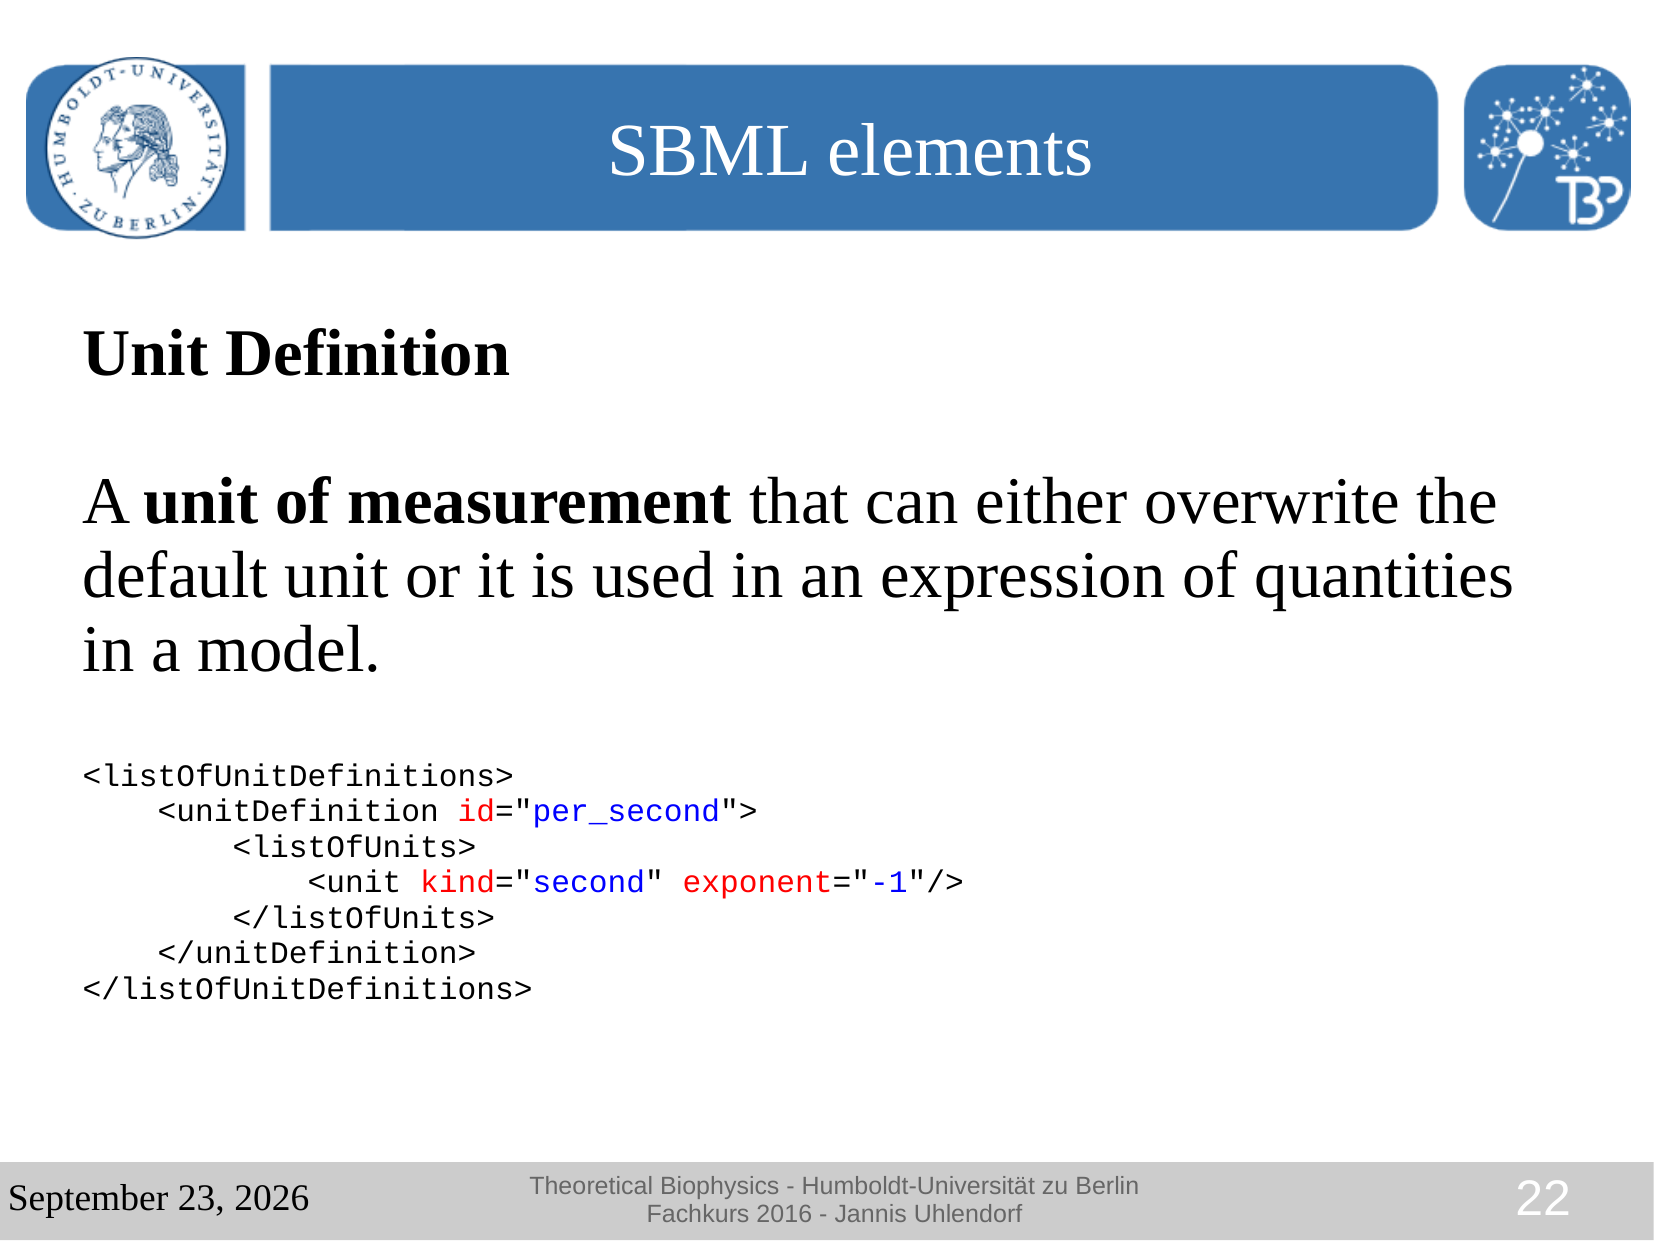

# SBML elements
Unit Definition
A unit of measurement that can either overwrite the default unit or it is used in an expression of quantities in a model.
<listOfUnitDefinitions>
	<unitDefinition id="per_second">
 	<listOfUnits>
 	<unit kind="second" exponent="-1"/>
 </listOfUnits>
 </unitDefinition>
</listOfUnitDefinitions>
22
Fachkurs WS 2013 - Timo Lubitz, Jannis Uhlendorf